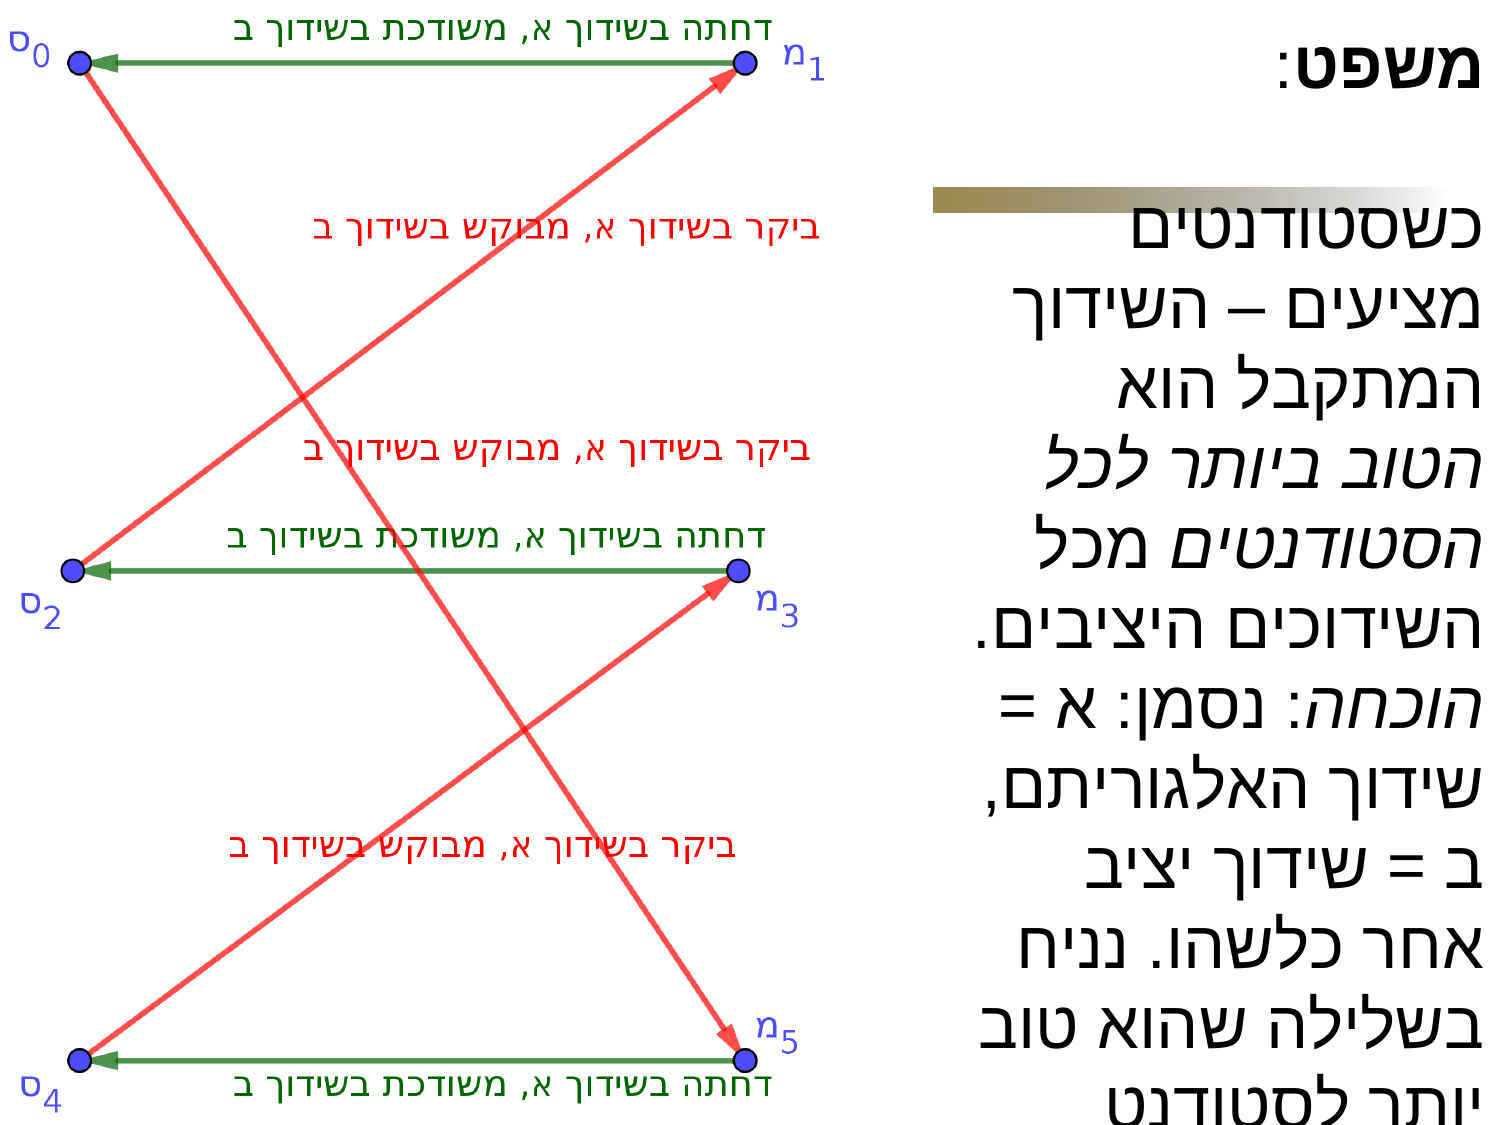

משפט:
כשסטודנטים מציעים – השידוך המתקבל הוא הטוב ביותר לכל הסטודנטים מכל השידוכים היציבים.
הוכחה: נסמן: א = שידוך האלגוריתם,
ב = שידוך יציב אחר כלשהו. נניח בשלילה שהוא טוב יותר לסטודנט כלשהו ס0. נגיע למעגל ->